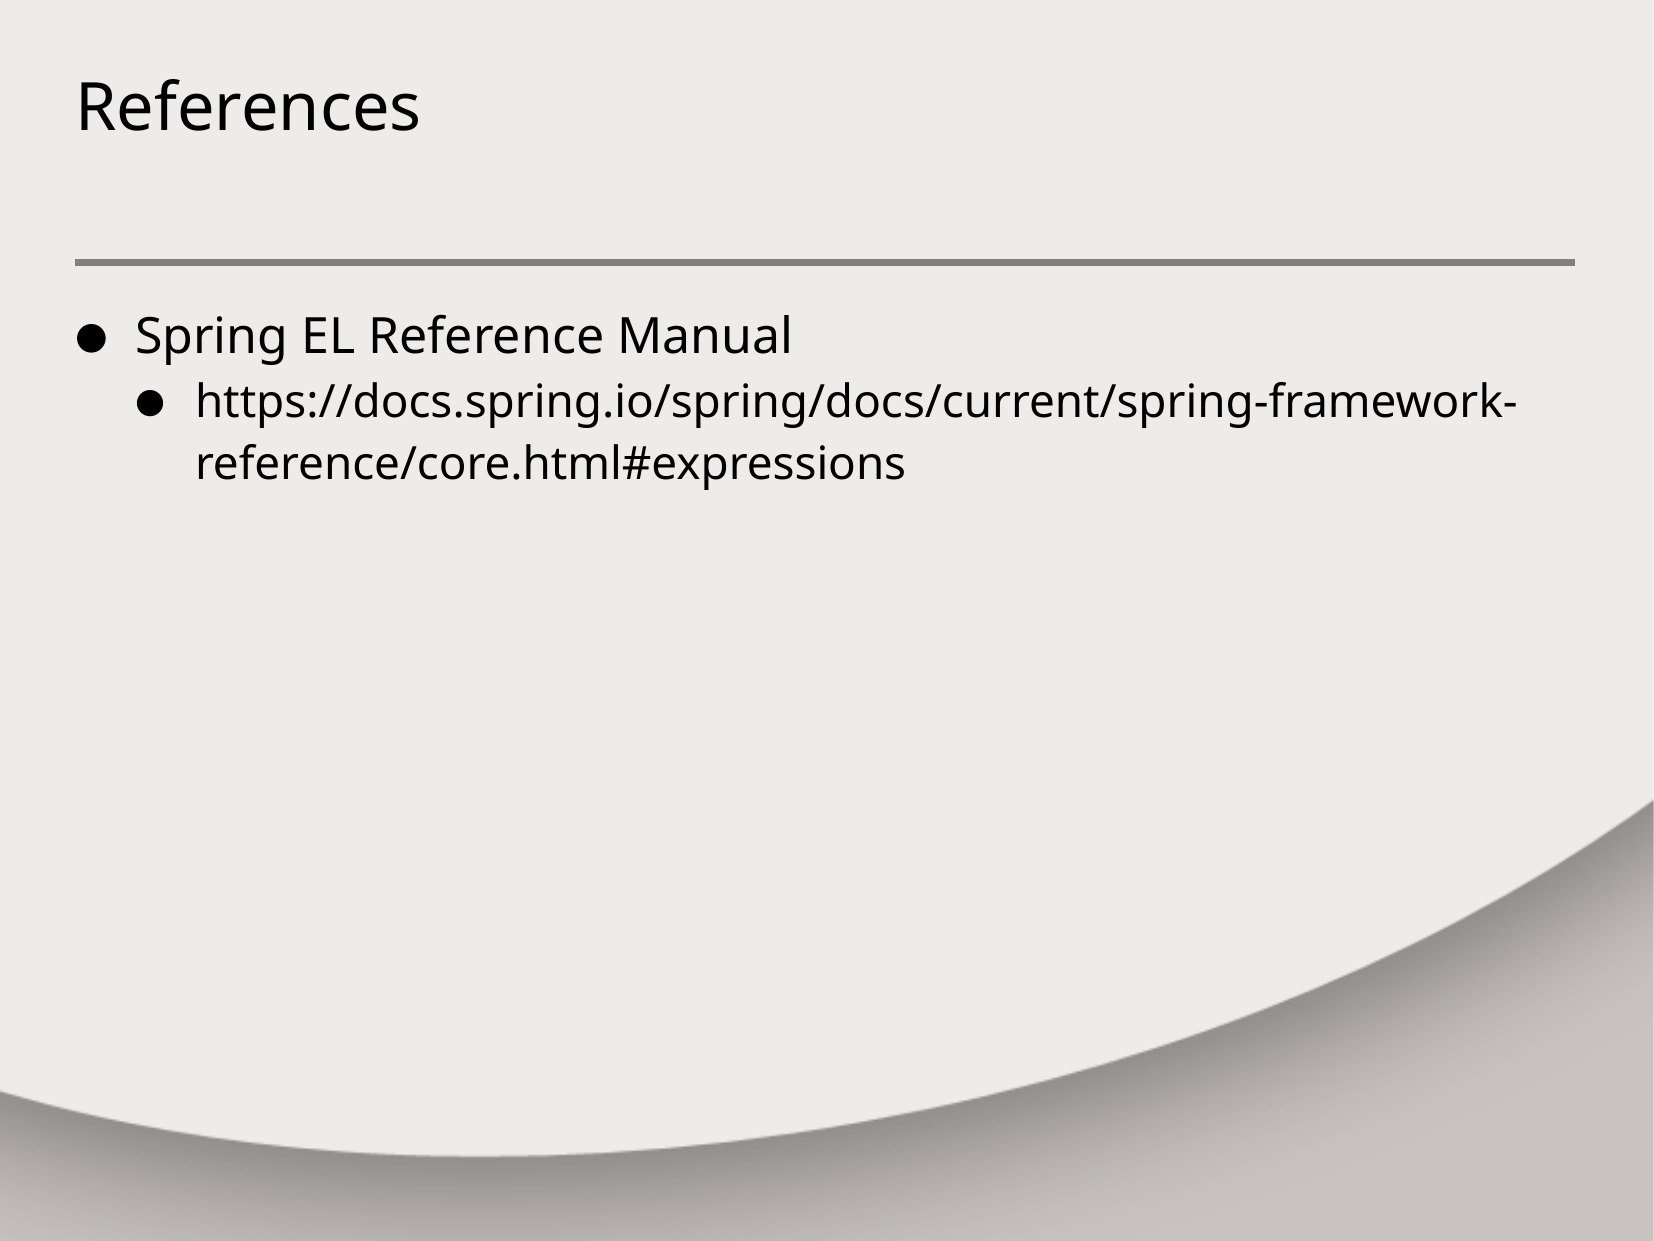

# References
Spring EL Reference Manual
https://docs.spring.io/spring/docs/current/spring-framework-reference/core.html#expressions